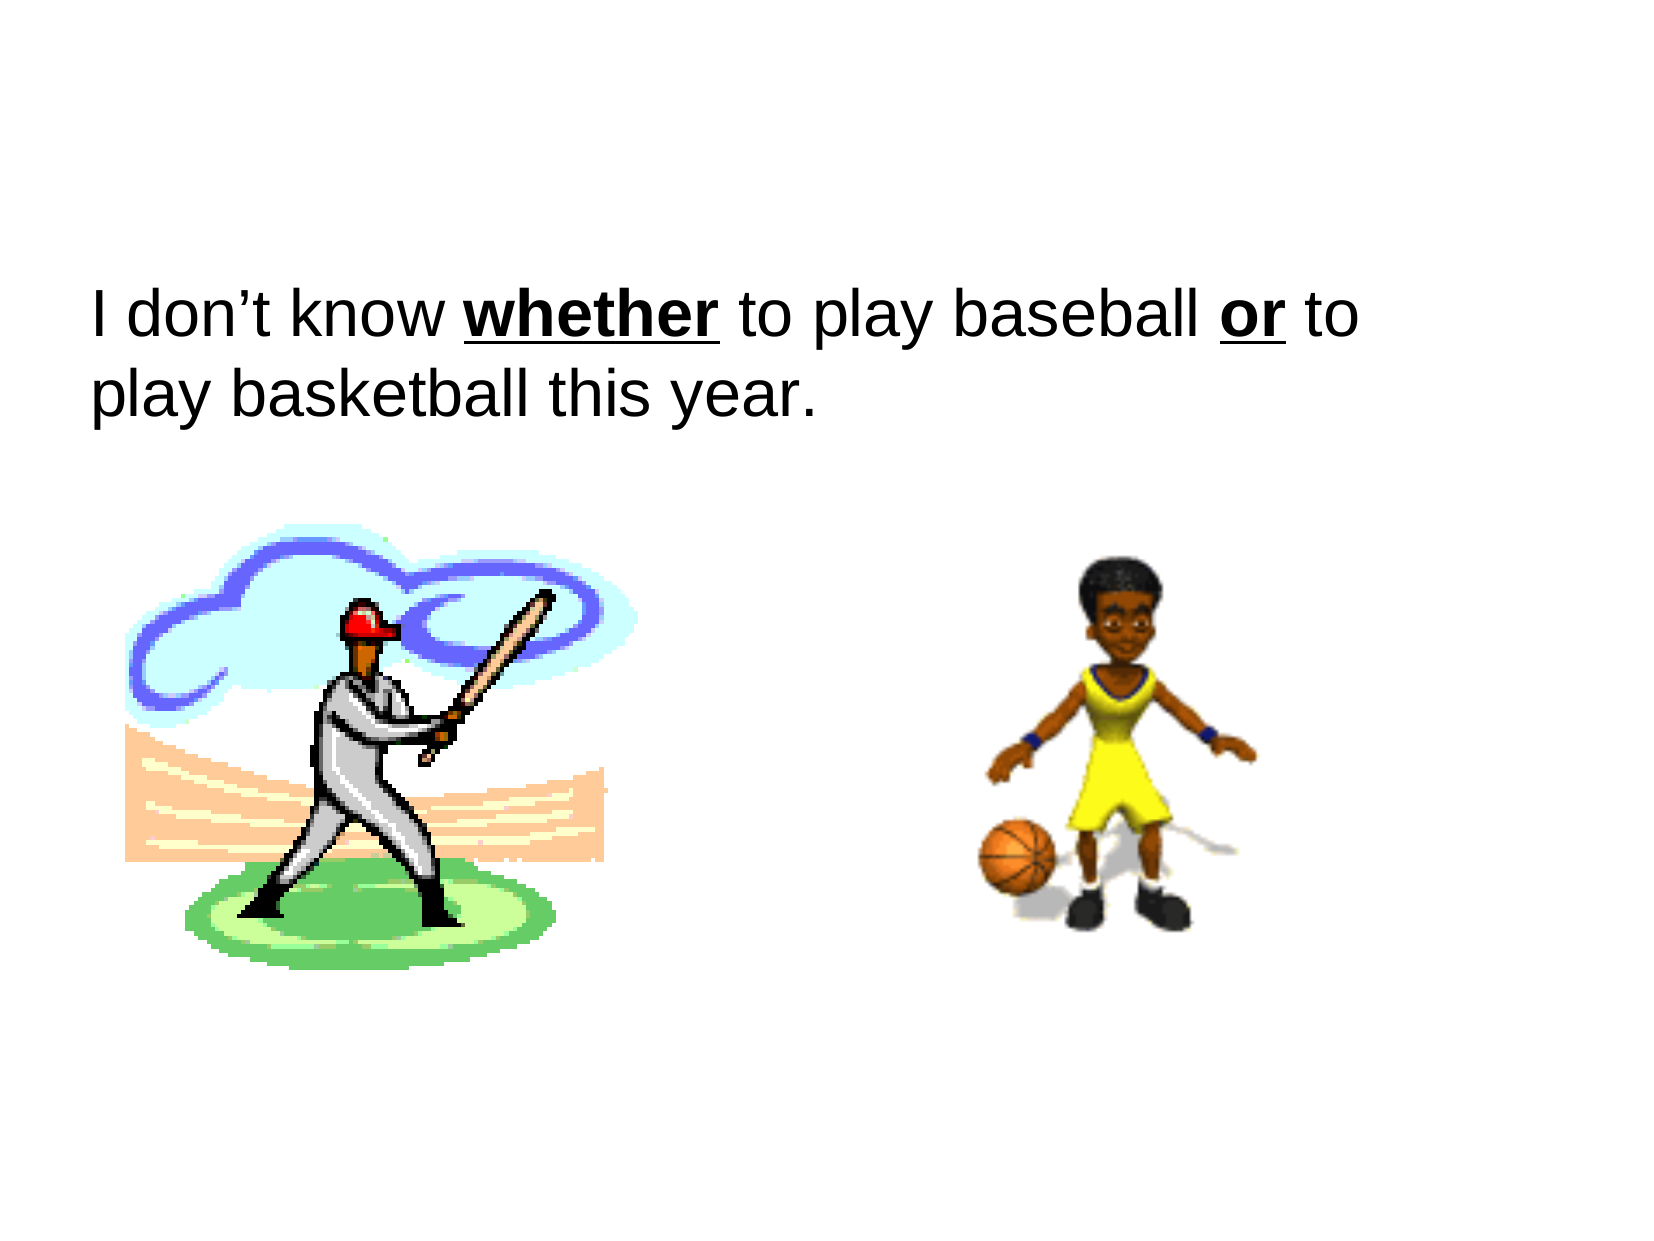

# Examples of Correlative Conjunctions
I don’t know whether to play baseball or to play basketball this year.